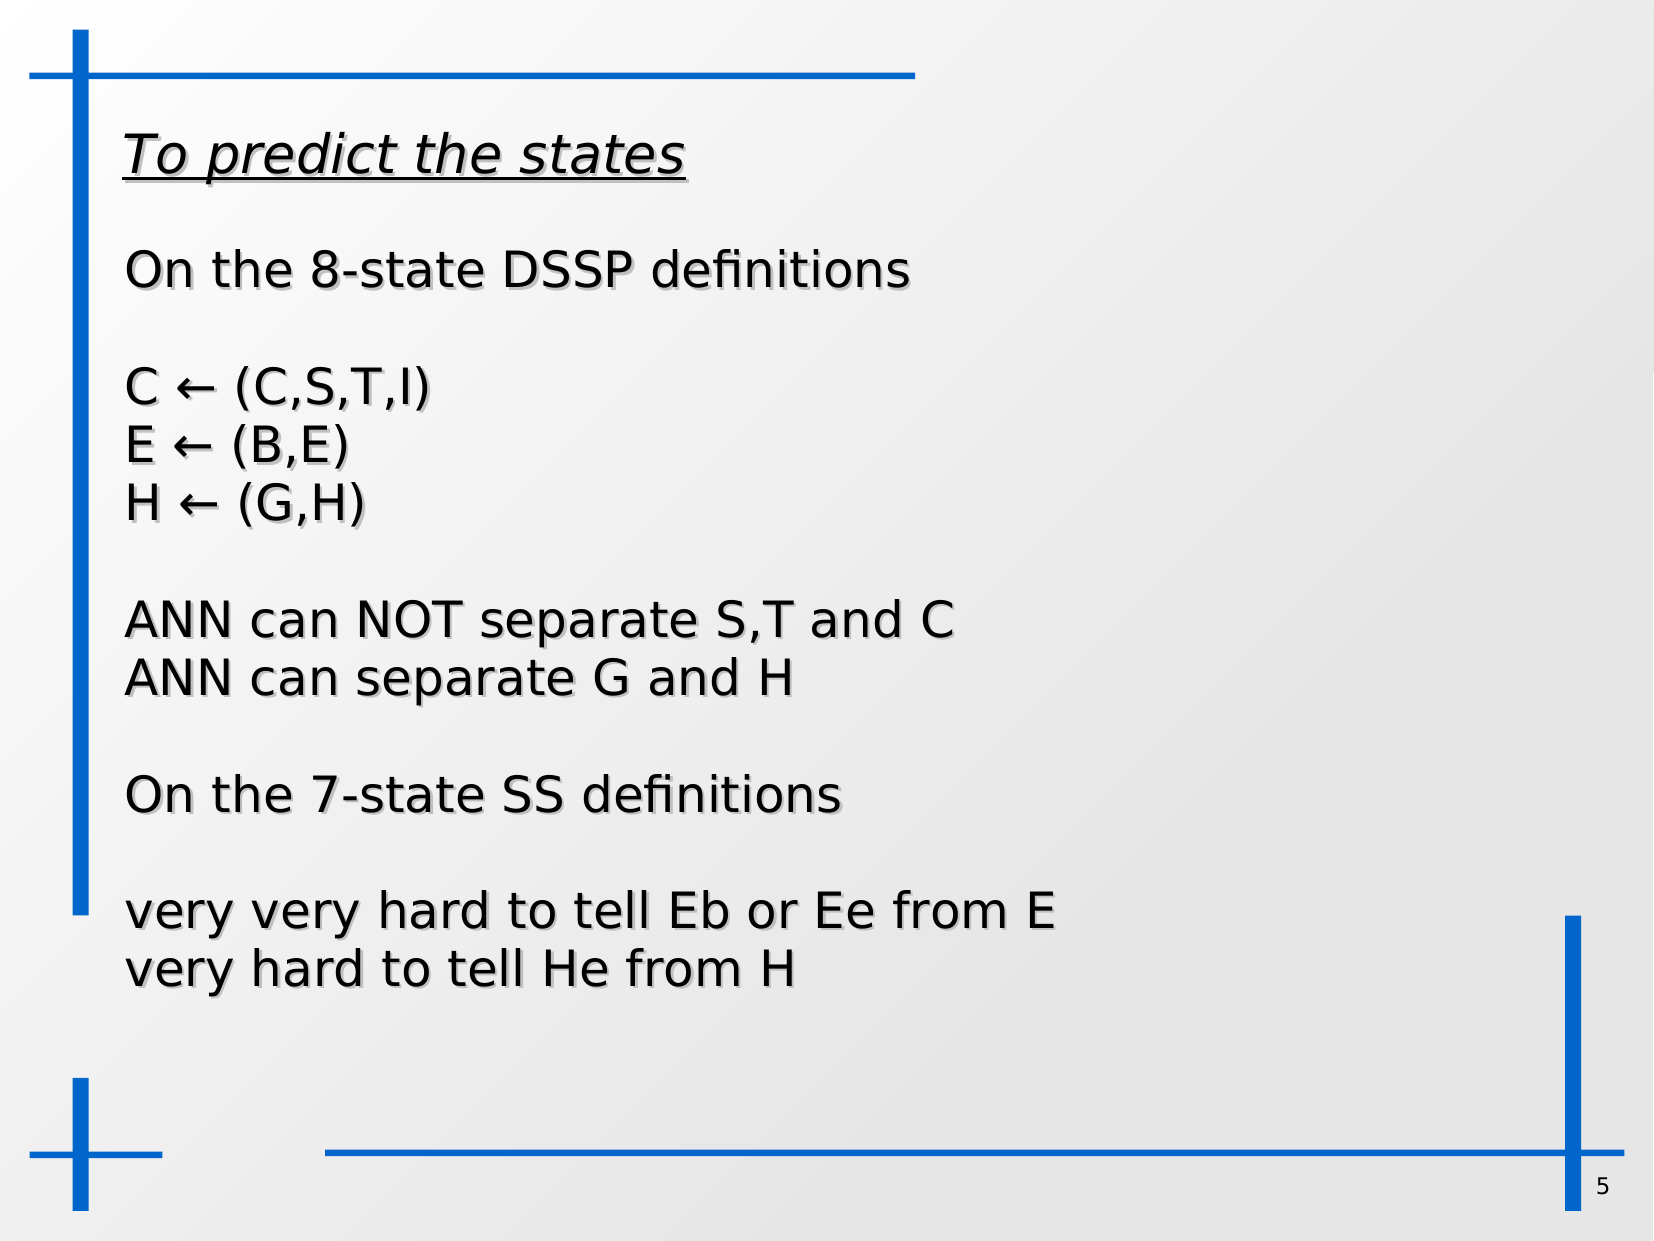

# To predict the states
On the 8-state DSSP definitions
C ← (C,S,T,I)
E ← (B,E)
H ← (G,H)
ANN can NOT separate S,T and C
ANN can separate G and H
On the 7-state SS definitions
very very hard to tell Eb or Ee from E
very hard to tell He from H